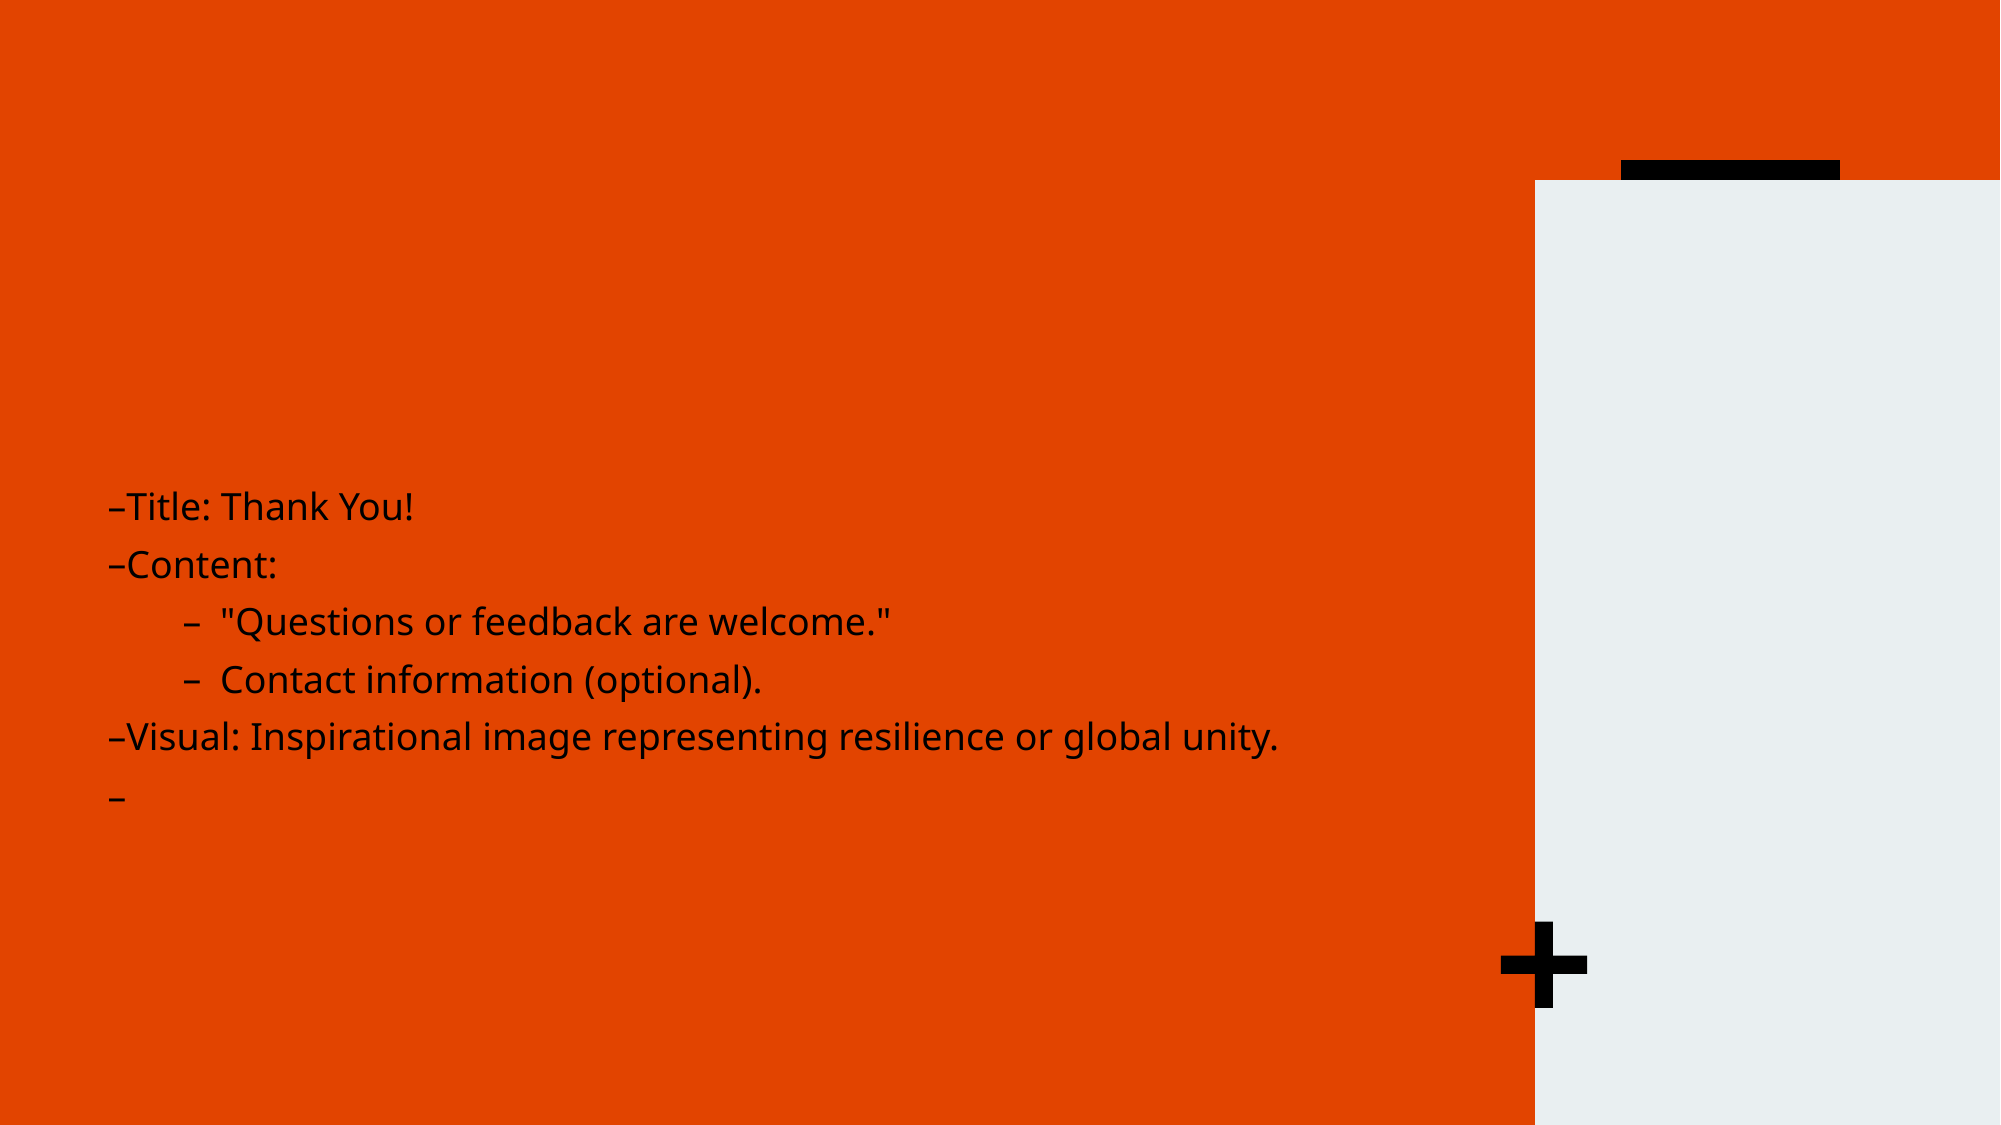

Title: Thank You!
Content:
"Questions or feedback are welcome."
Contact information (optional).
Visual: Inspirational image representing resilience or global unity.